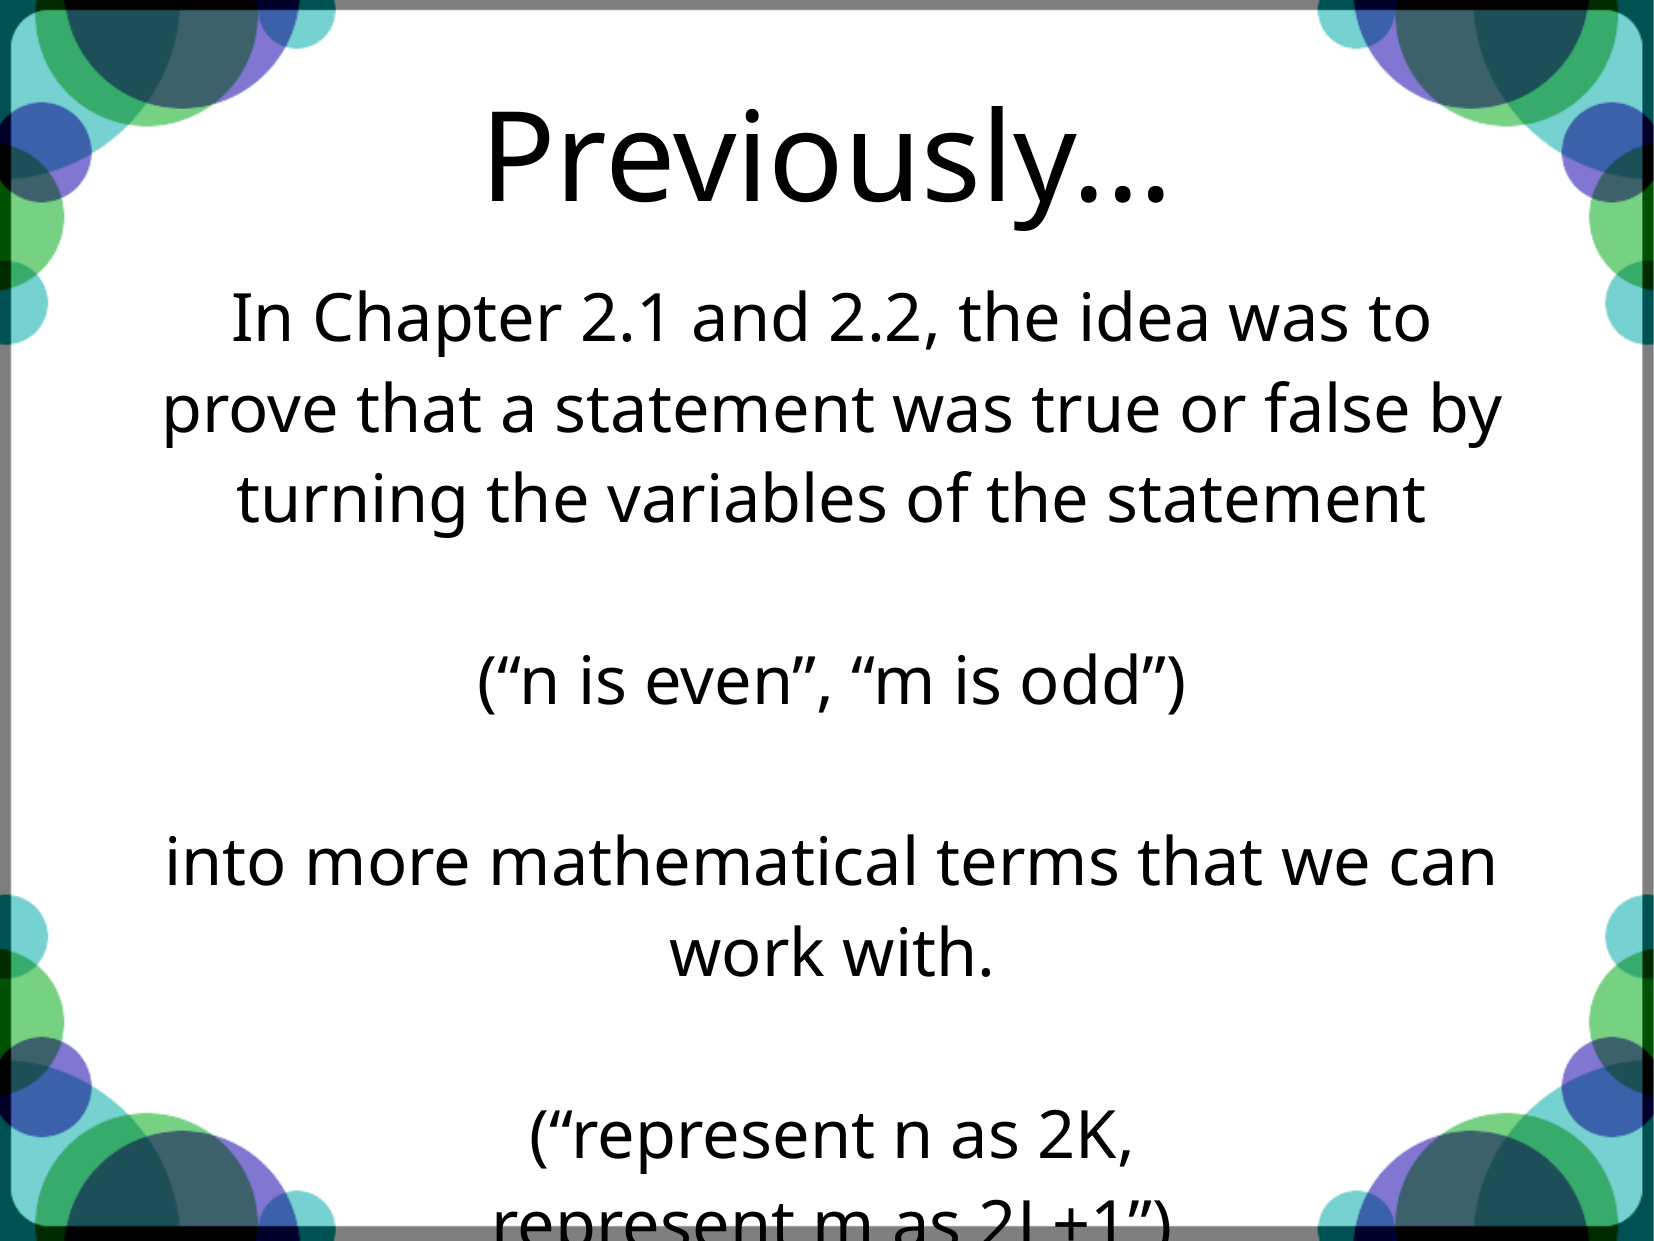

# Previously...
In Chapter 2.1 and 2.2, the idea was to prove that a statement was true or false by turning the variables of the statement
(“n is even”, “m is odd”)
into more mathematical terms that we can work with.
(“represent n as 2K,
represent m as 2L+1”)